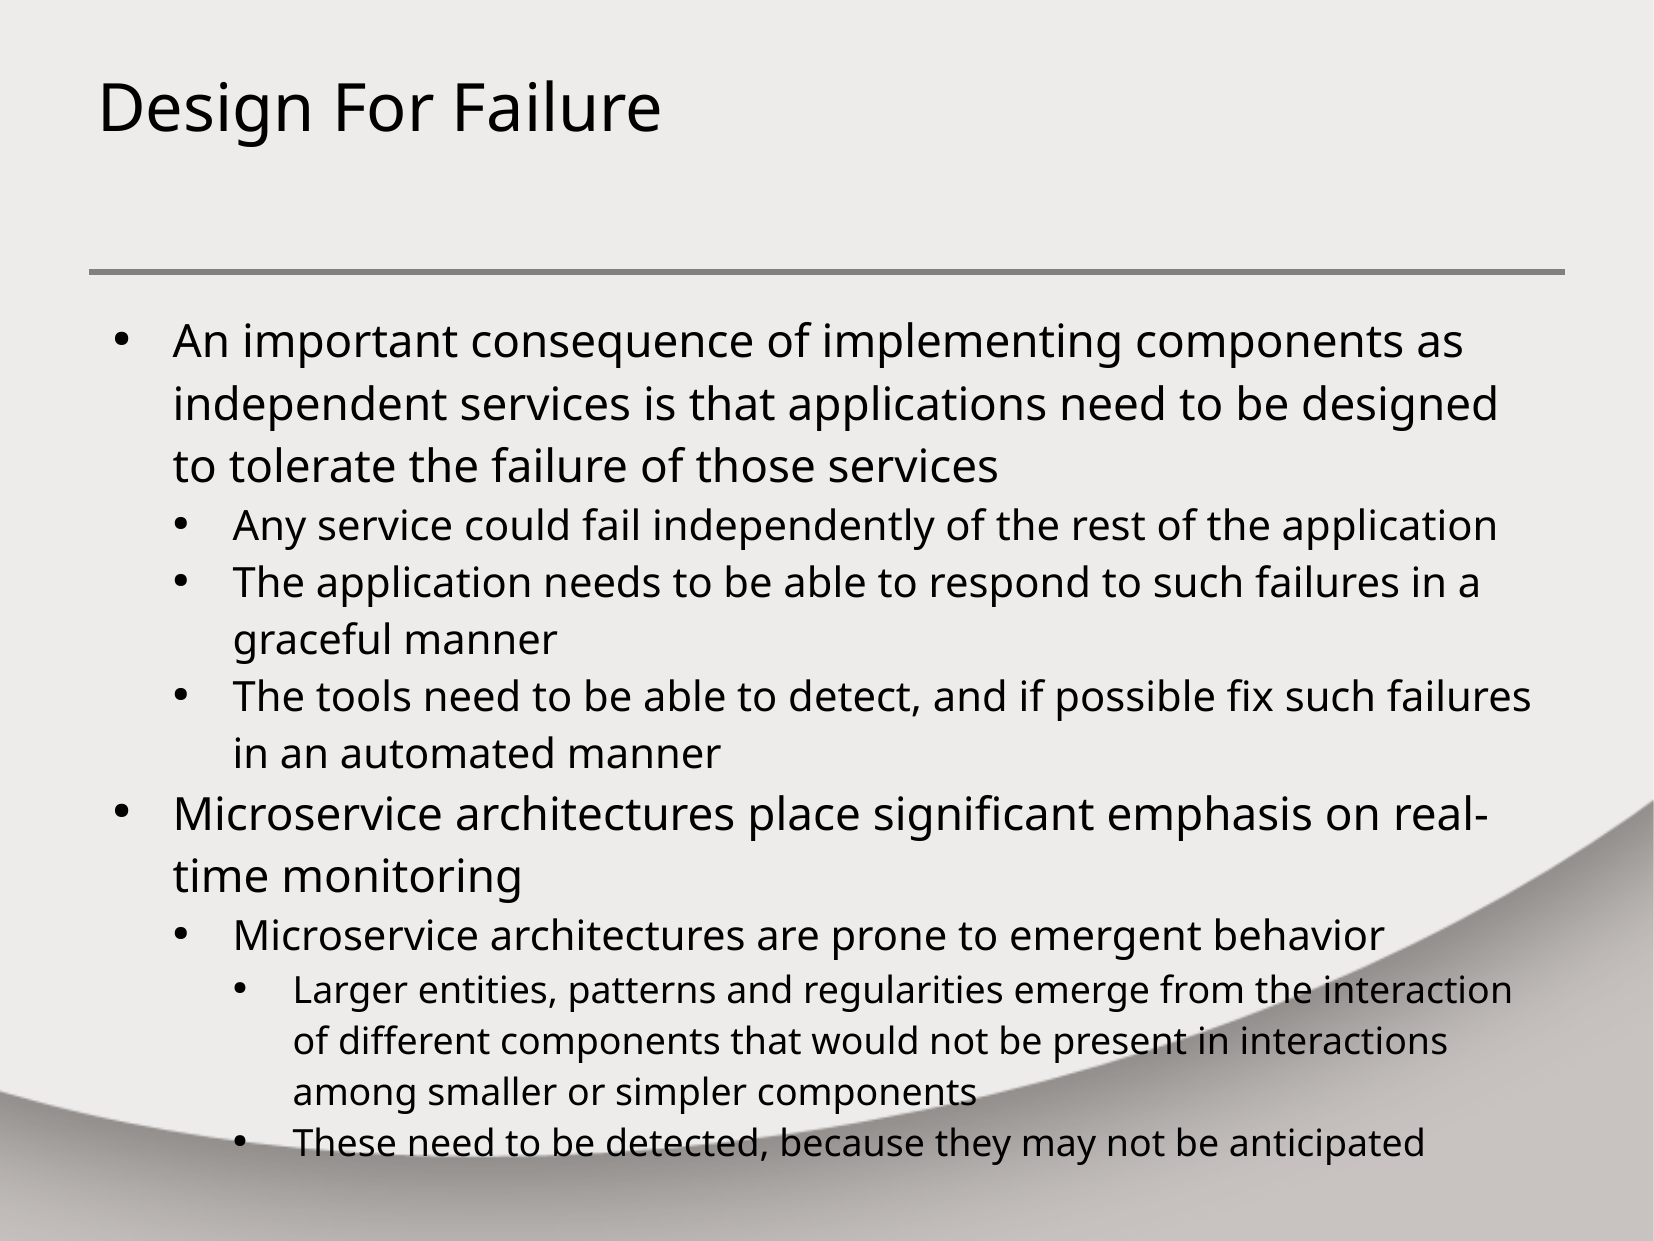

# Design For Failure
An important consequence of implementing components as independent services is that applications need to be designed to tolerate the failure of those services
Any service could fail independently of the rest of the application
The application needs to be able to respond to such failures in a graceful manner
The tools need to be able to detect, and if possible fix such failures in an automated manner
Microservice architectures place significant emphasis on real-time monitoring
Microservice architectures are prone to emergent behavior
Larger entities, patterns and regularities emerge from the interaction of different components that would not be present in interactions among smaller or simpler components
These need to be detected, because they may not be anticipated